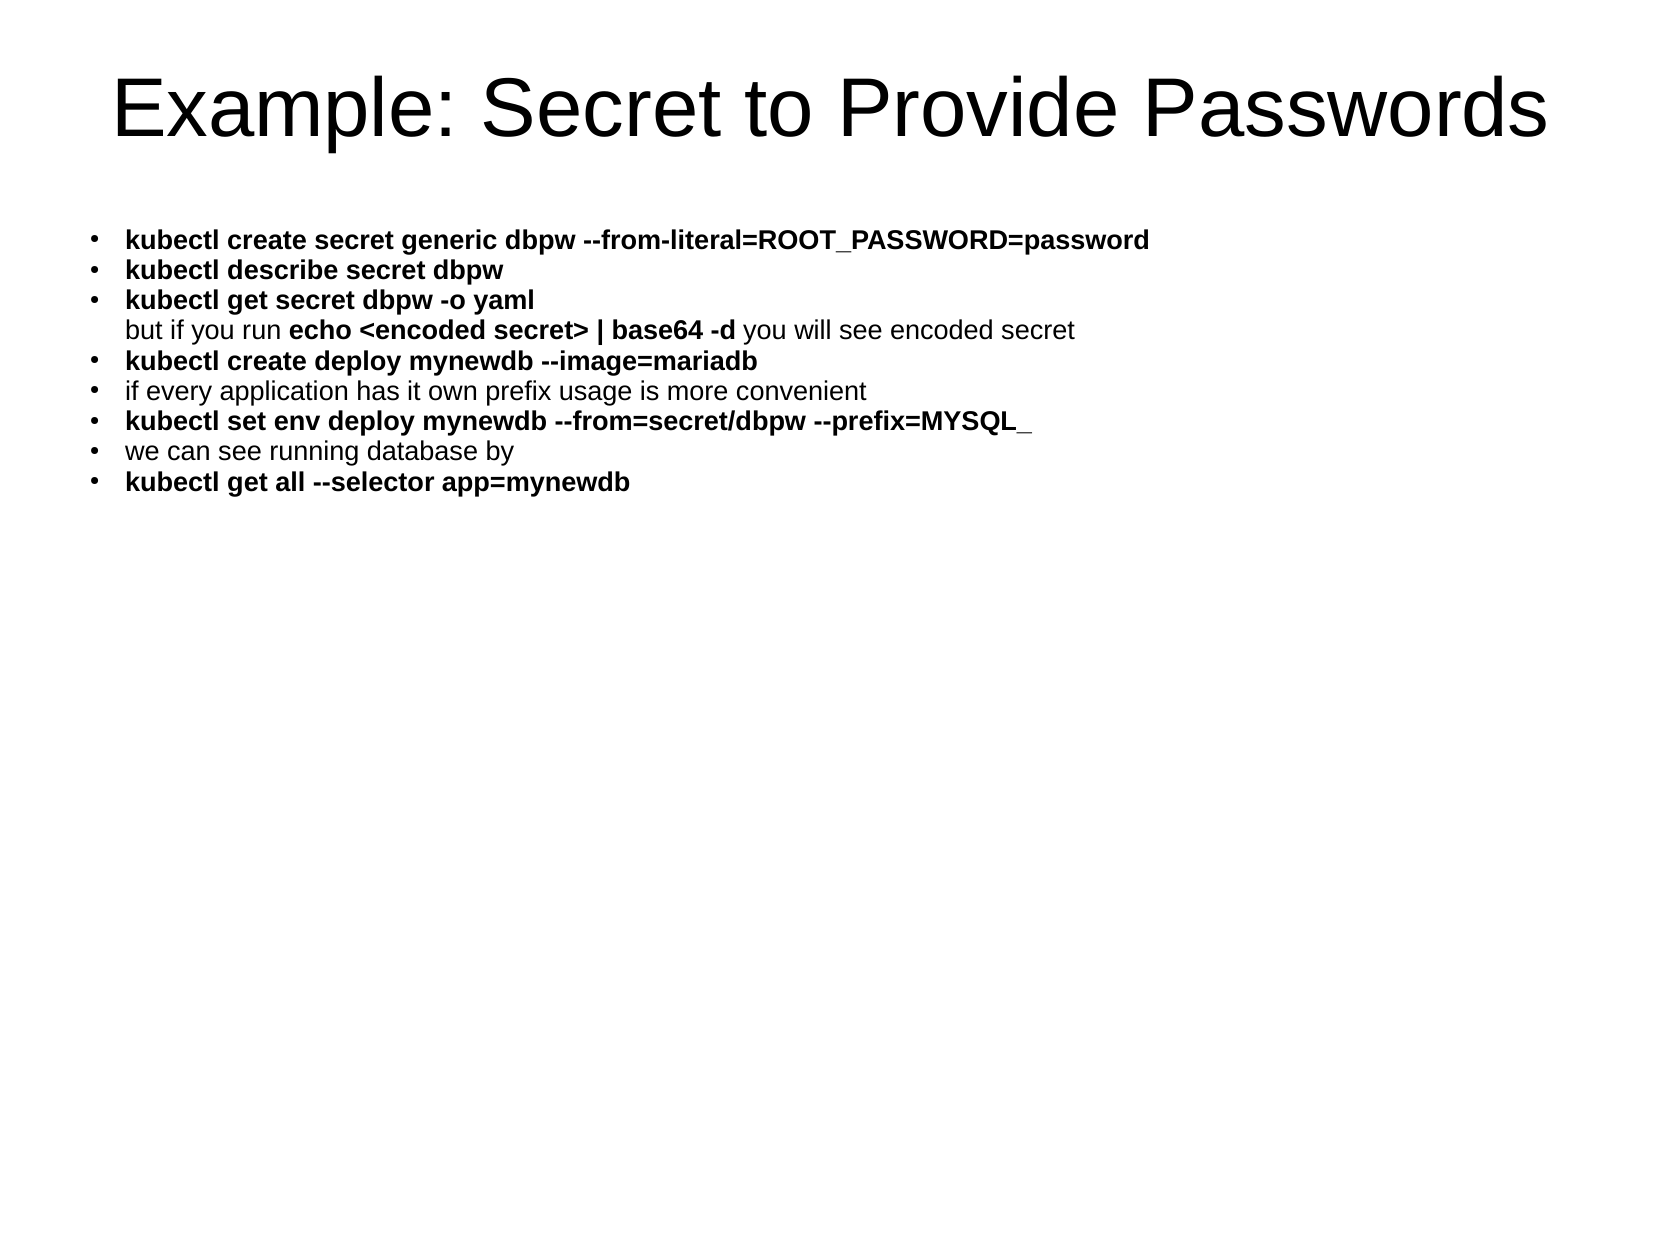

# Example: Secret to Provide Passwords
kubectl create secret generic dbpw --from-literal=ROOT_PASSWORD=password
kubectl describe secret dbpw
kubectl get secret dbpw -o yaml
but if you run echo <encoded secret> | base64 -d you will see encoded secret
kubectl create deploy mynewdb --image=mariadb
if every application has it own prefix usage is more convenient
kubectl set env deploy mynewdb --from=secret/dbpw --prefix=MYSQL_
we can see running database by
kubectl get all --selector app=mynewdb